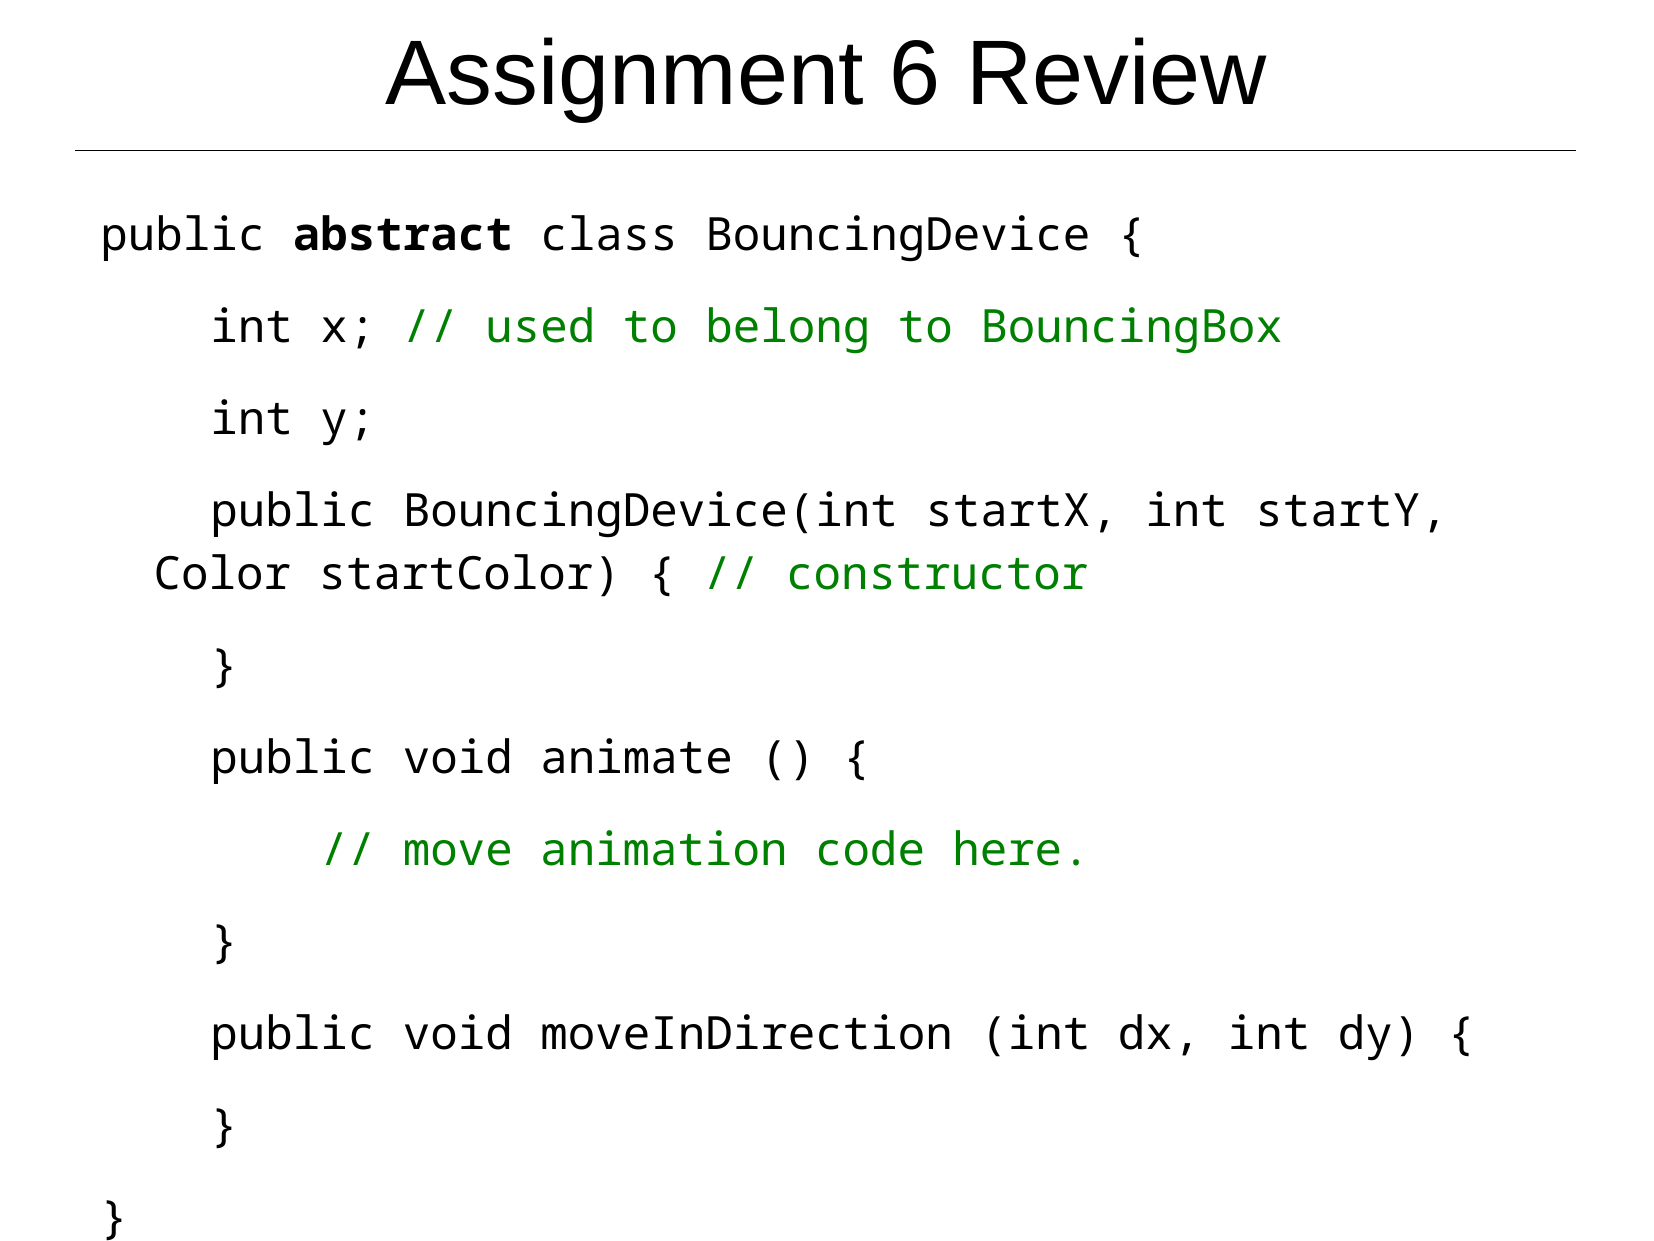

# Assignment 6 Review
public abstract class BouncingDevice {
 int x; // used to belong to BouncingBox
 int y;
 public BouncingDevice(int startX, int startY, Color startColor) { // constructor
 }
 public void animate () {
 // move animation code here.
 }
 public void moveInDirection (int dx, int dy) {
 }
}